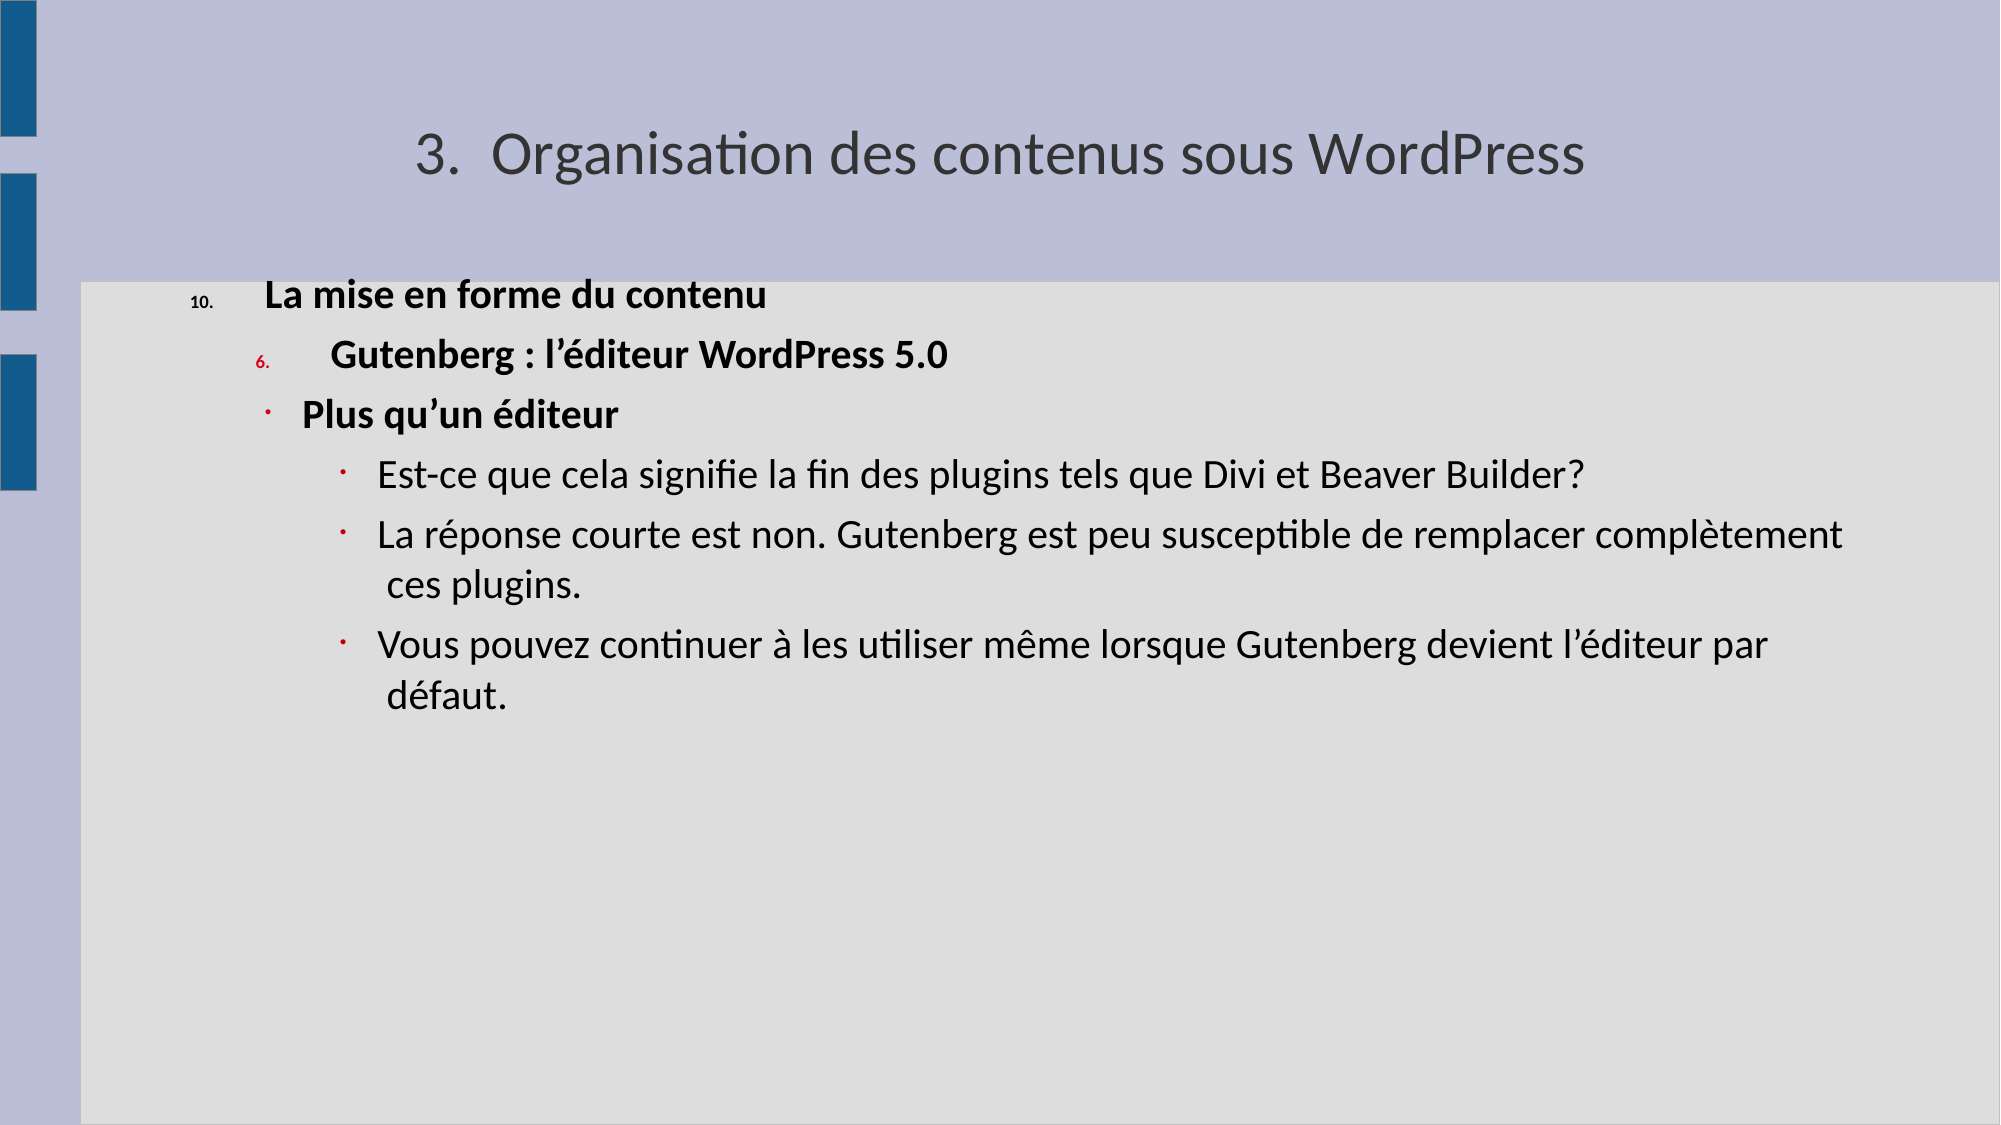

# 3.	Organisation des contenus sous WordPress
La mise en forme du contenu
Gutenberg : l’éditeur WordPress 5.0
Plus qu’un éditeur
Est-ce que cela signifie la fin des plugins tels que Divi et Beaver Builder?
La réponse courte est non. Gutenberg est peu susceptible de remplacer complètement ces plugins.
Vous pouvez continuer à les utiliser même lorsque Gutenberg devient l’éditeur par défaut.